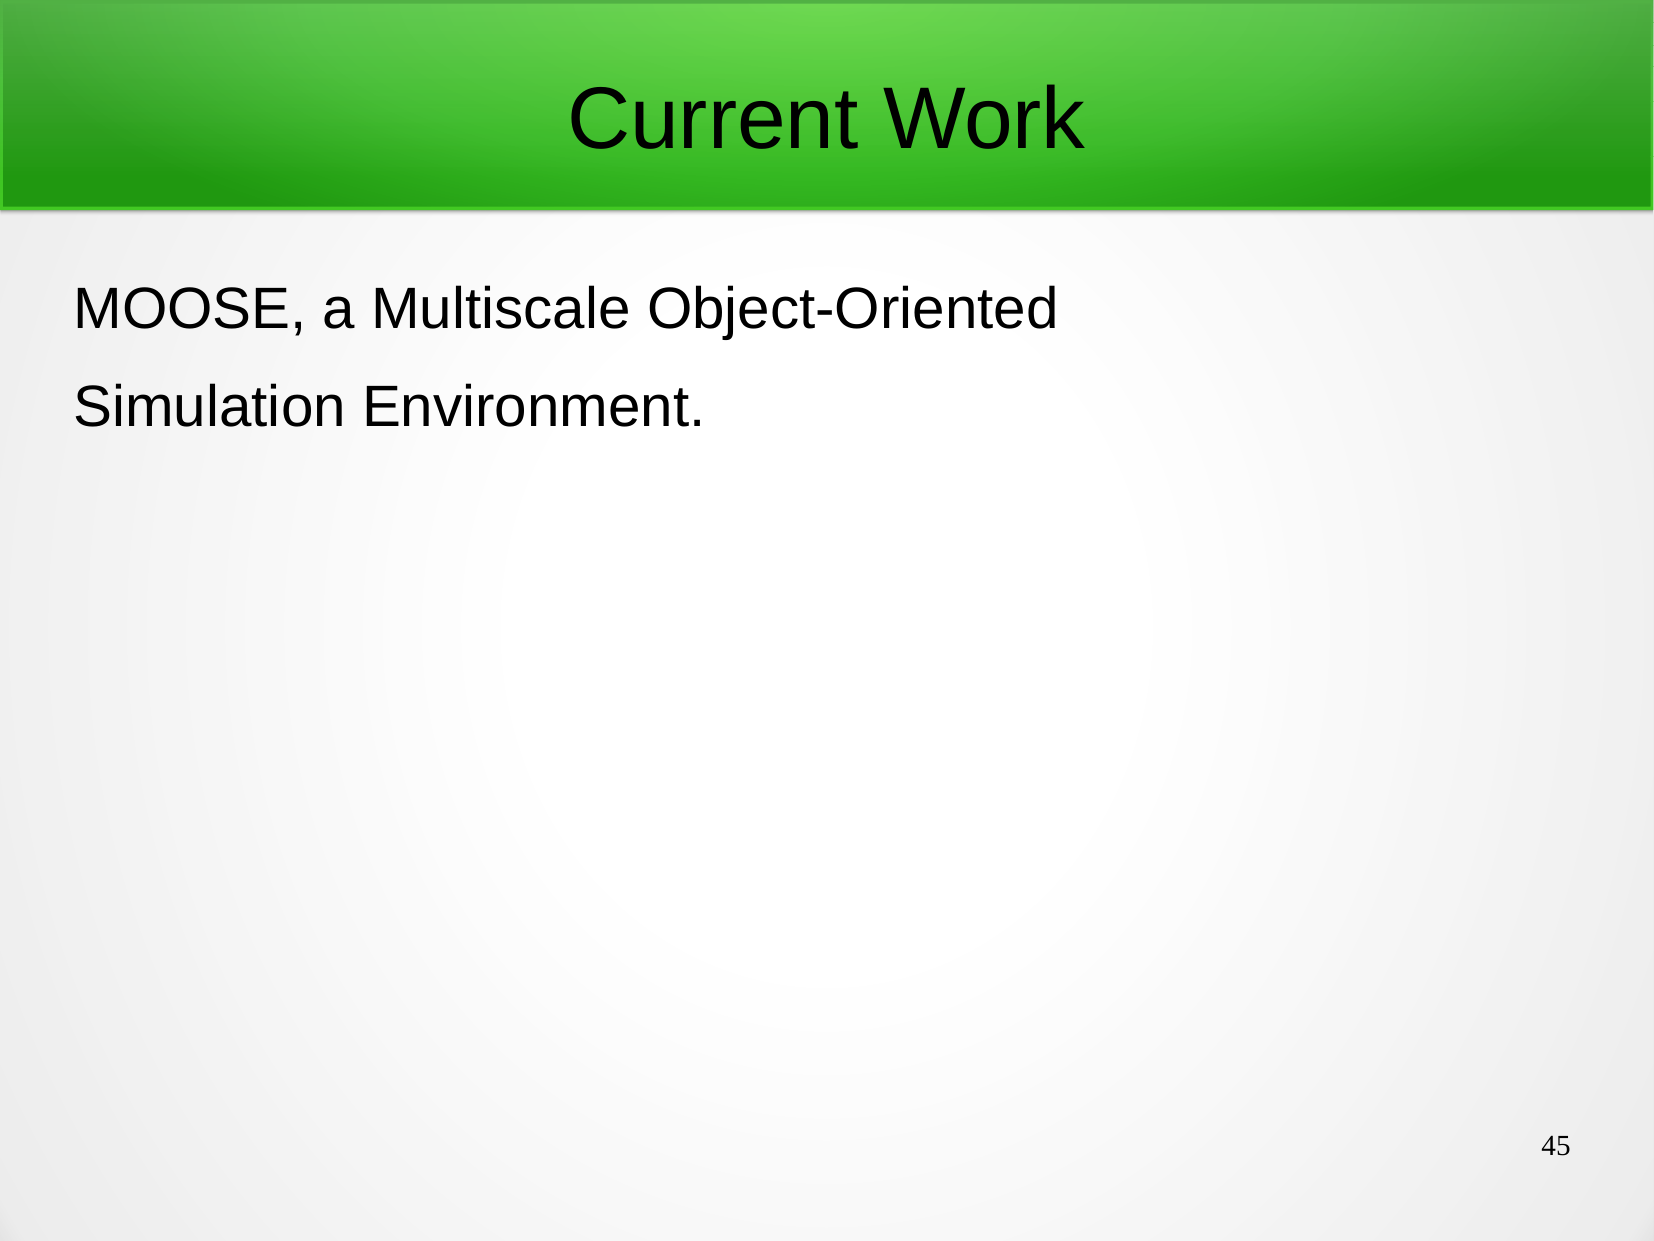

# Current Work
MOOSE, a Multiscale Object-Oriented Simulation Environment.
45